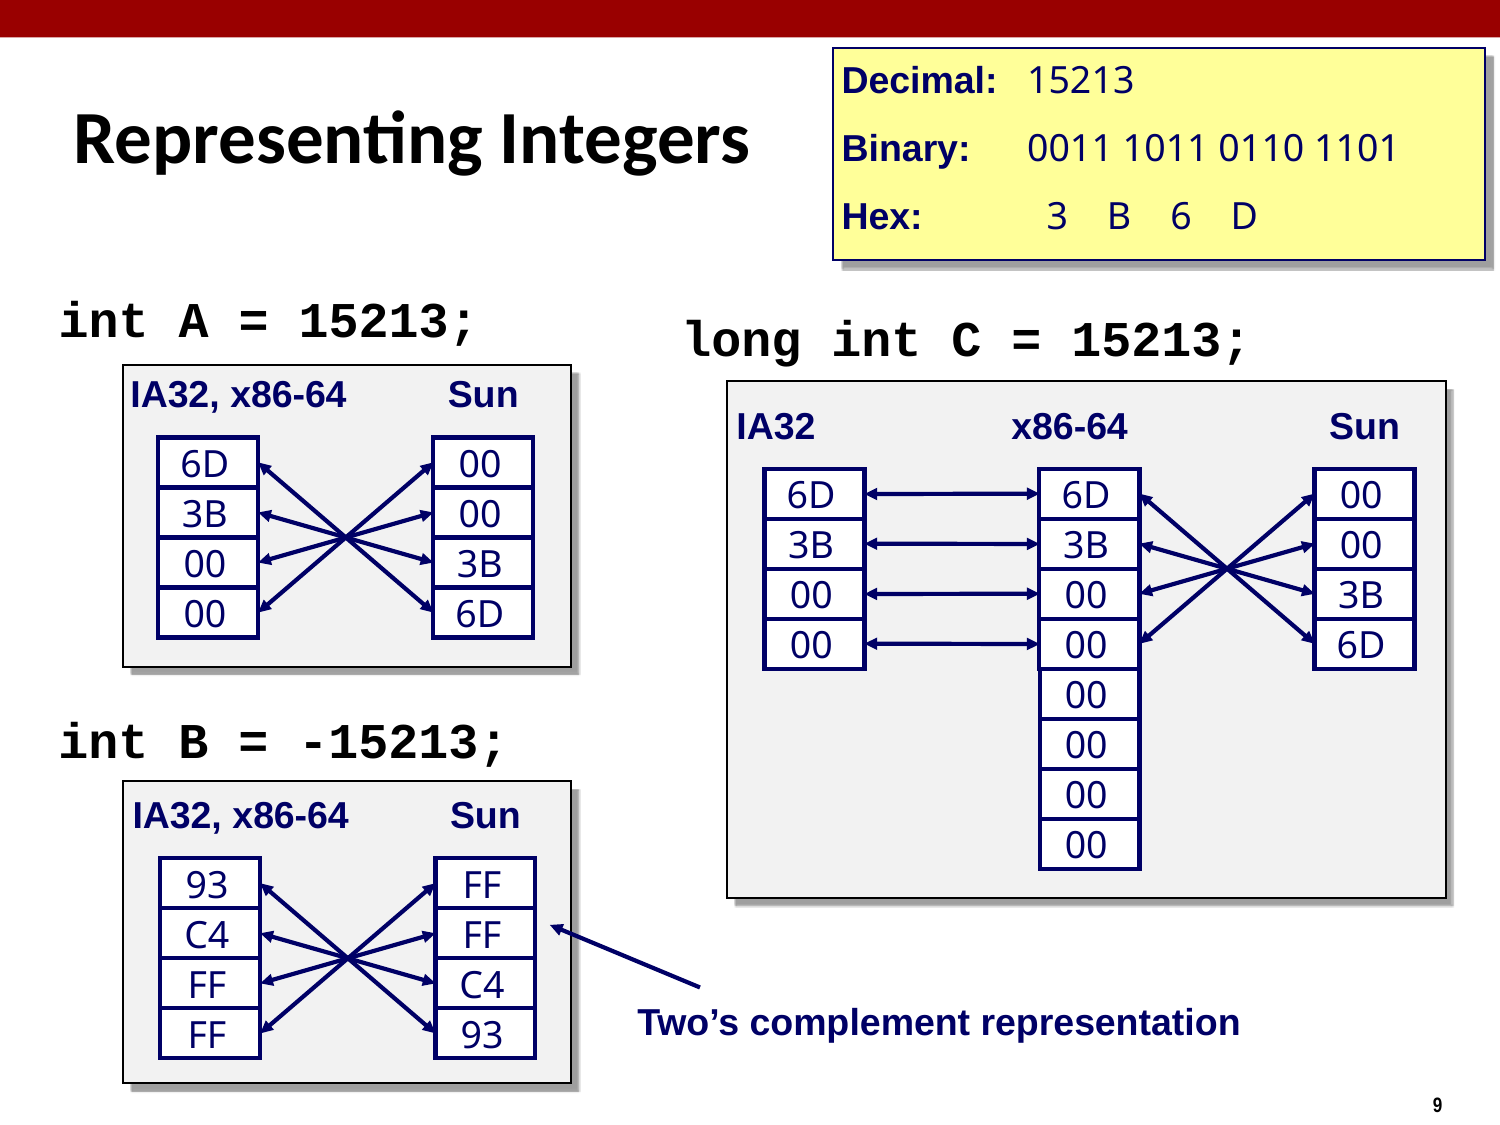

Decimal:	15213
Binary: 	0011 1011 0110 1101
Hex: 	 3 B 6 D
# Representing Integers
int A = 15213;
long int C = 15213;
IA32, x86-64
6D
3B
00
00
Sun
00
00
3B
6D
IA32
6D
3B
00
00
x86-64
6D
3B
00
00
Sun
00
00
3B
6D
00
00
00
00
int B = -15213;
IA32, x86-64
93
C4
FF
FF
Sun
FF
FF
C4
93
Two’s complement representation